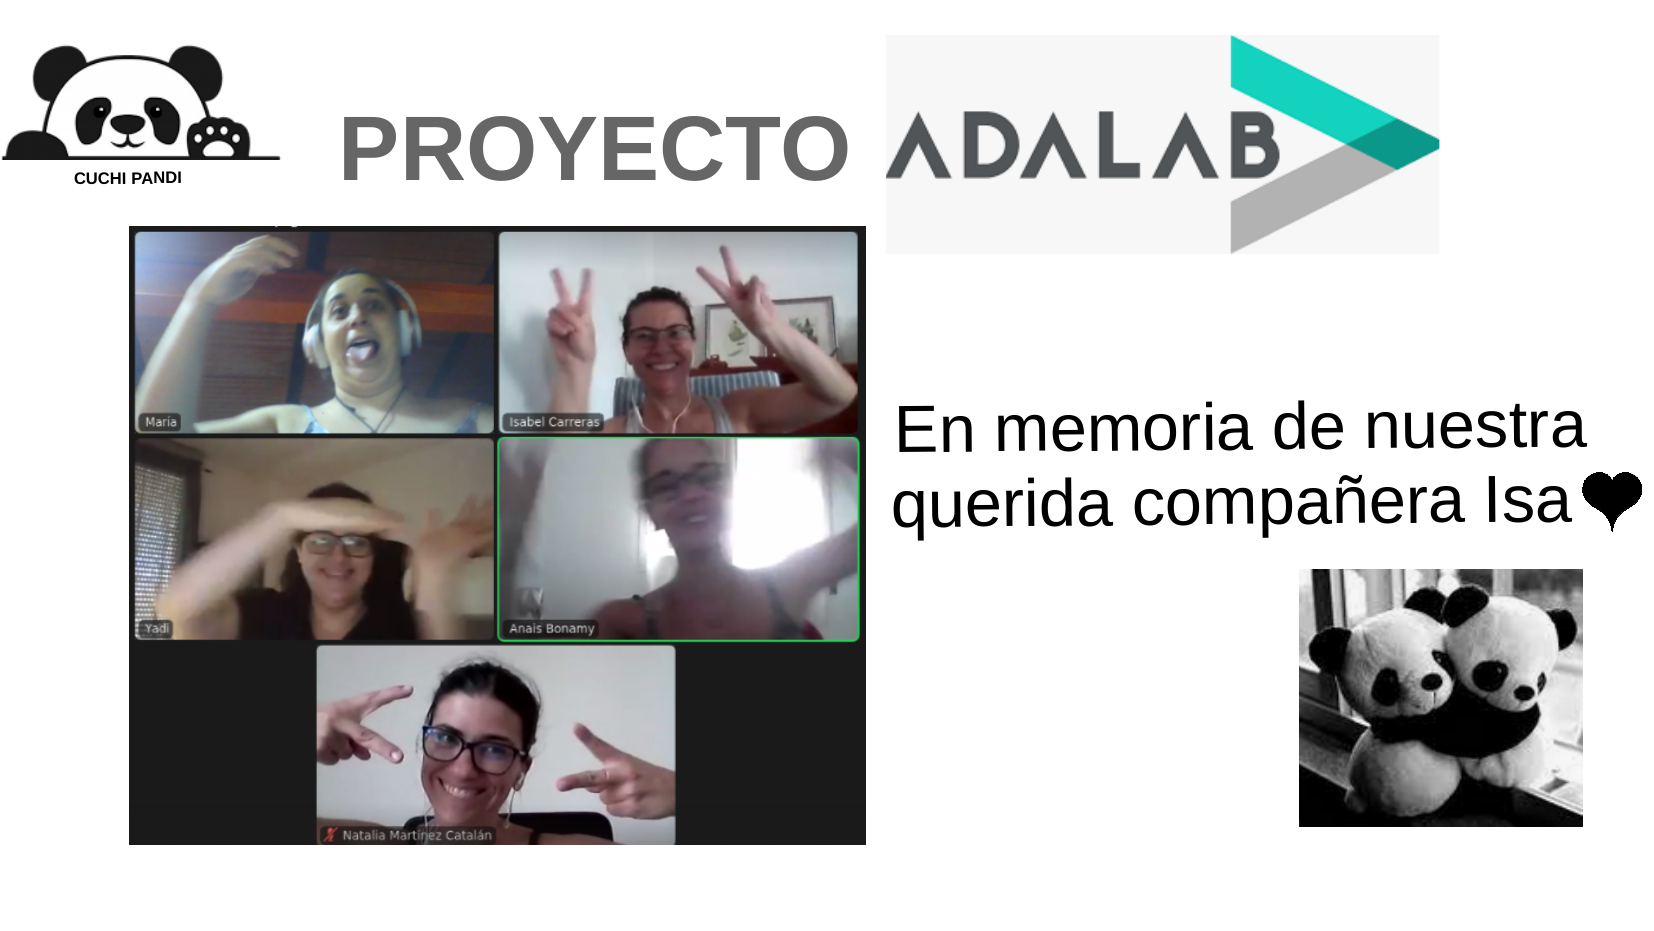

# PROYECTO
CUCHI PANDI
En memoria de nuestra querida compañera Isa